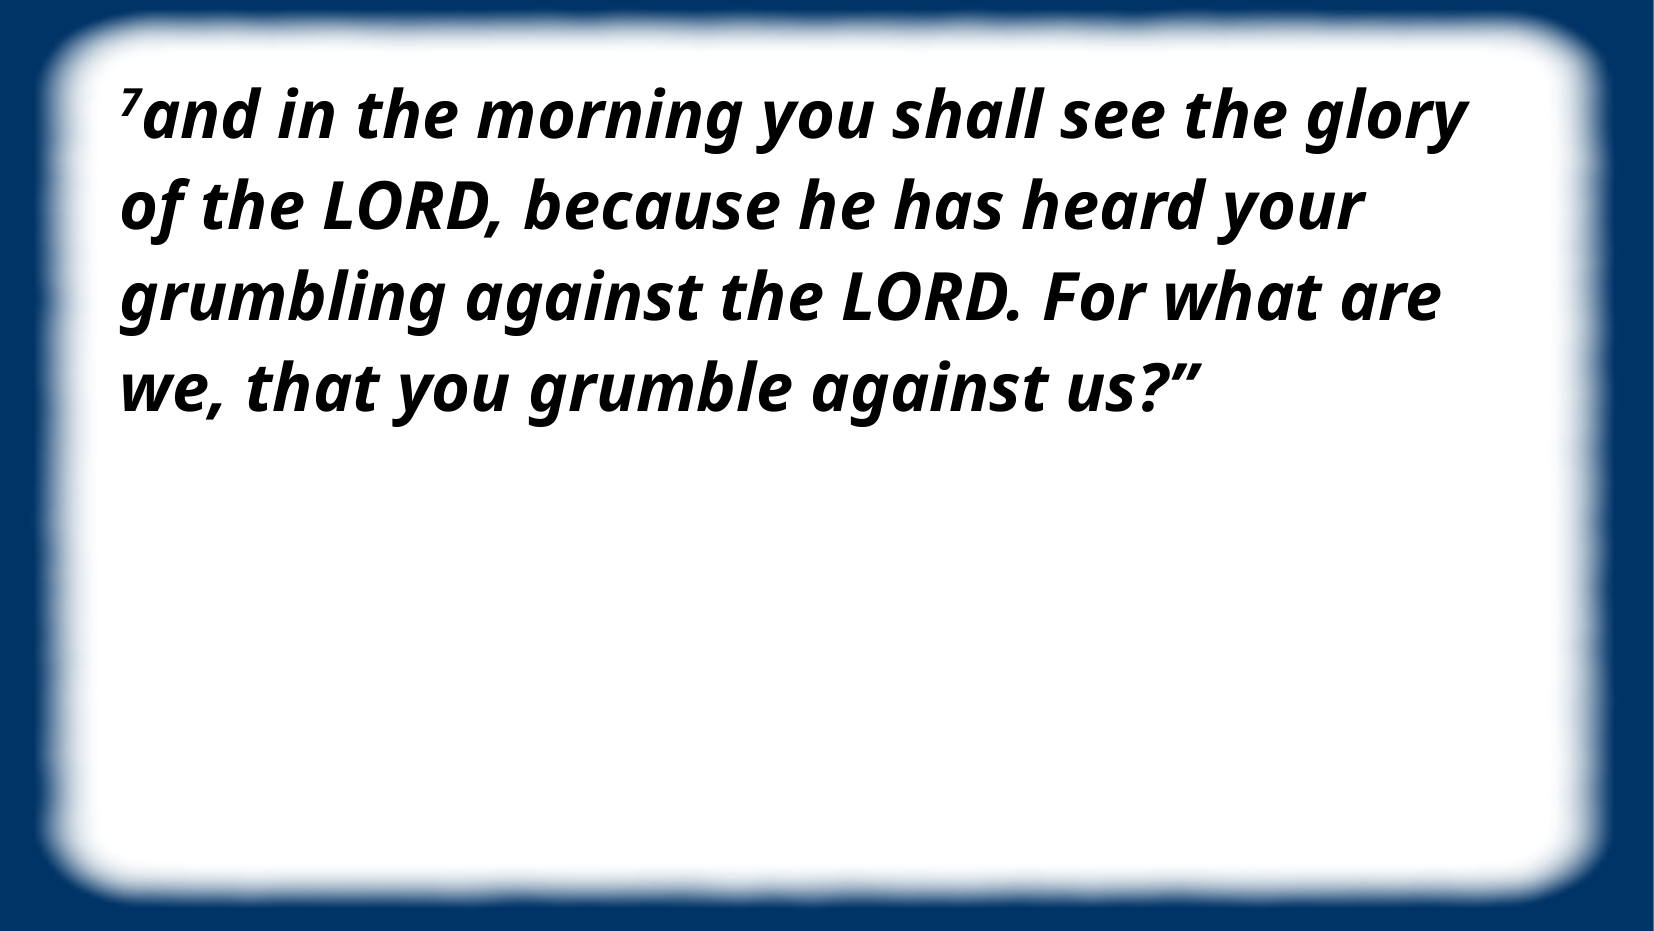

7and in the morning you shall see the glory of the LORD, because he has heard your grumbling against the LORD. For what are we, that you grumble against us?”